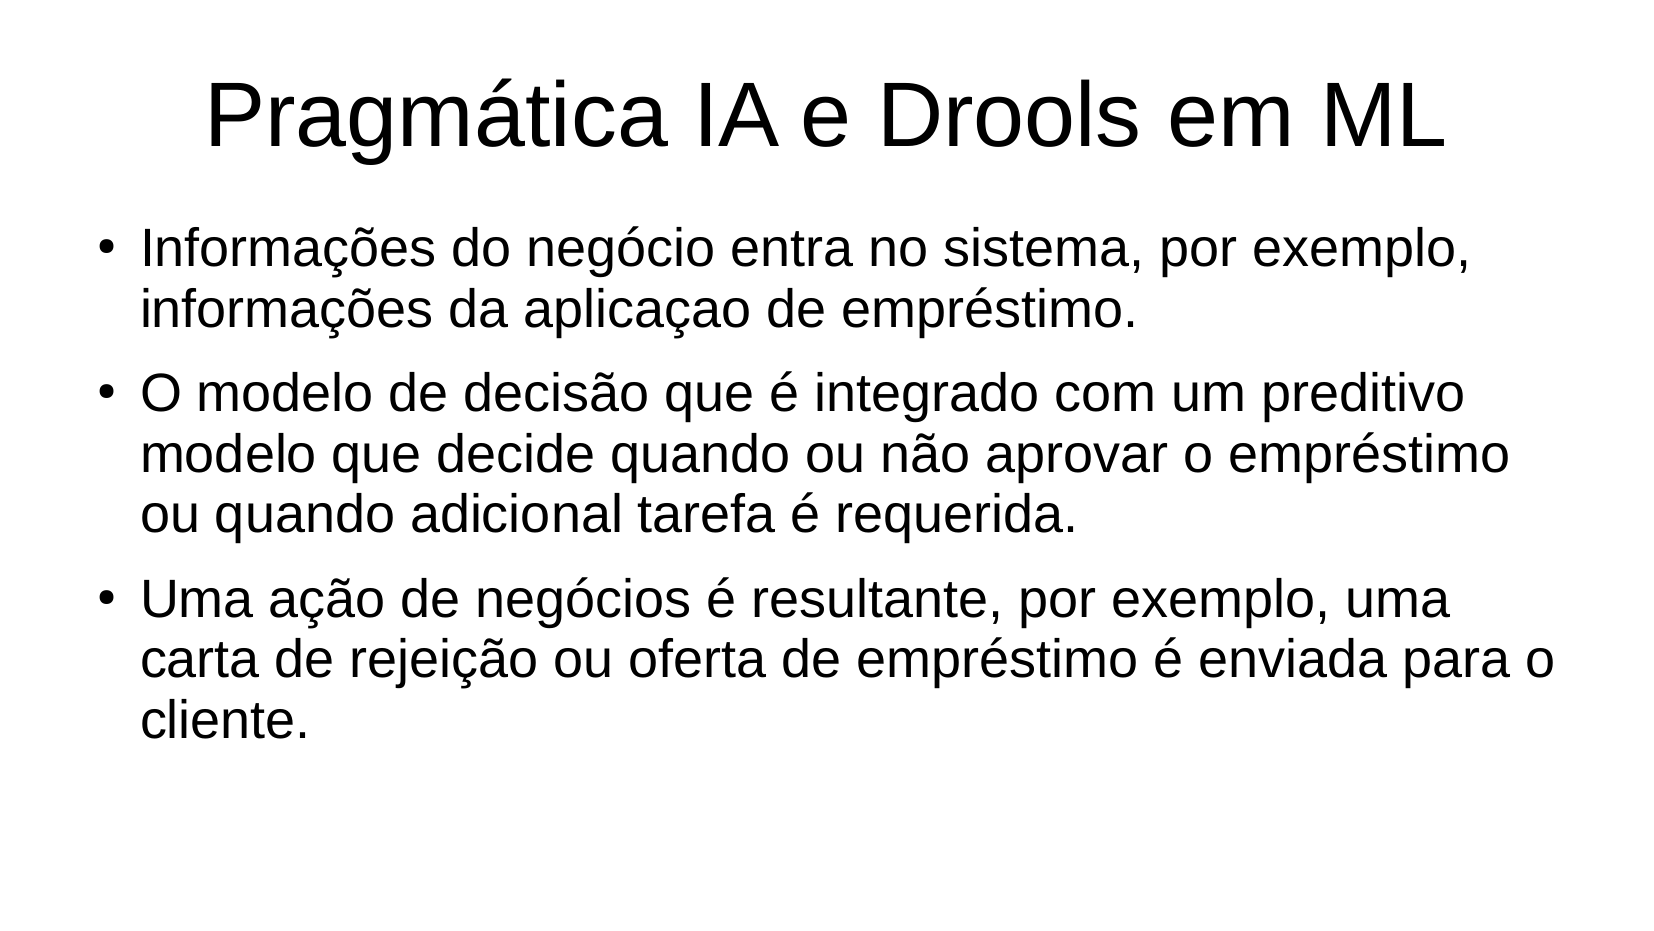

# Pragmática IA e Drools em ML
Informações do negócio entra no sistema, por exemplo, informações da aplicaçao de empréstimo.
O modelo de decisão que é integrado com um preditivo modelo que decide quando ou não aprovar o empréstimo ou quando adicional tarefa é requerida.
Uma ação de negócios é resultante, por exemplo, uma carta de rejeição ou oferta de empréstimo é enviada para o cliente.